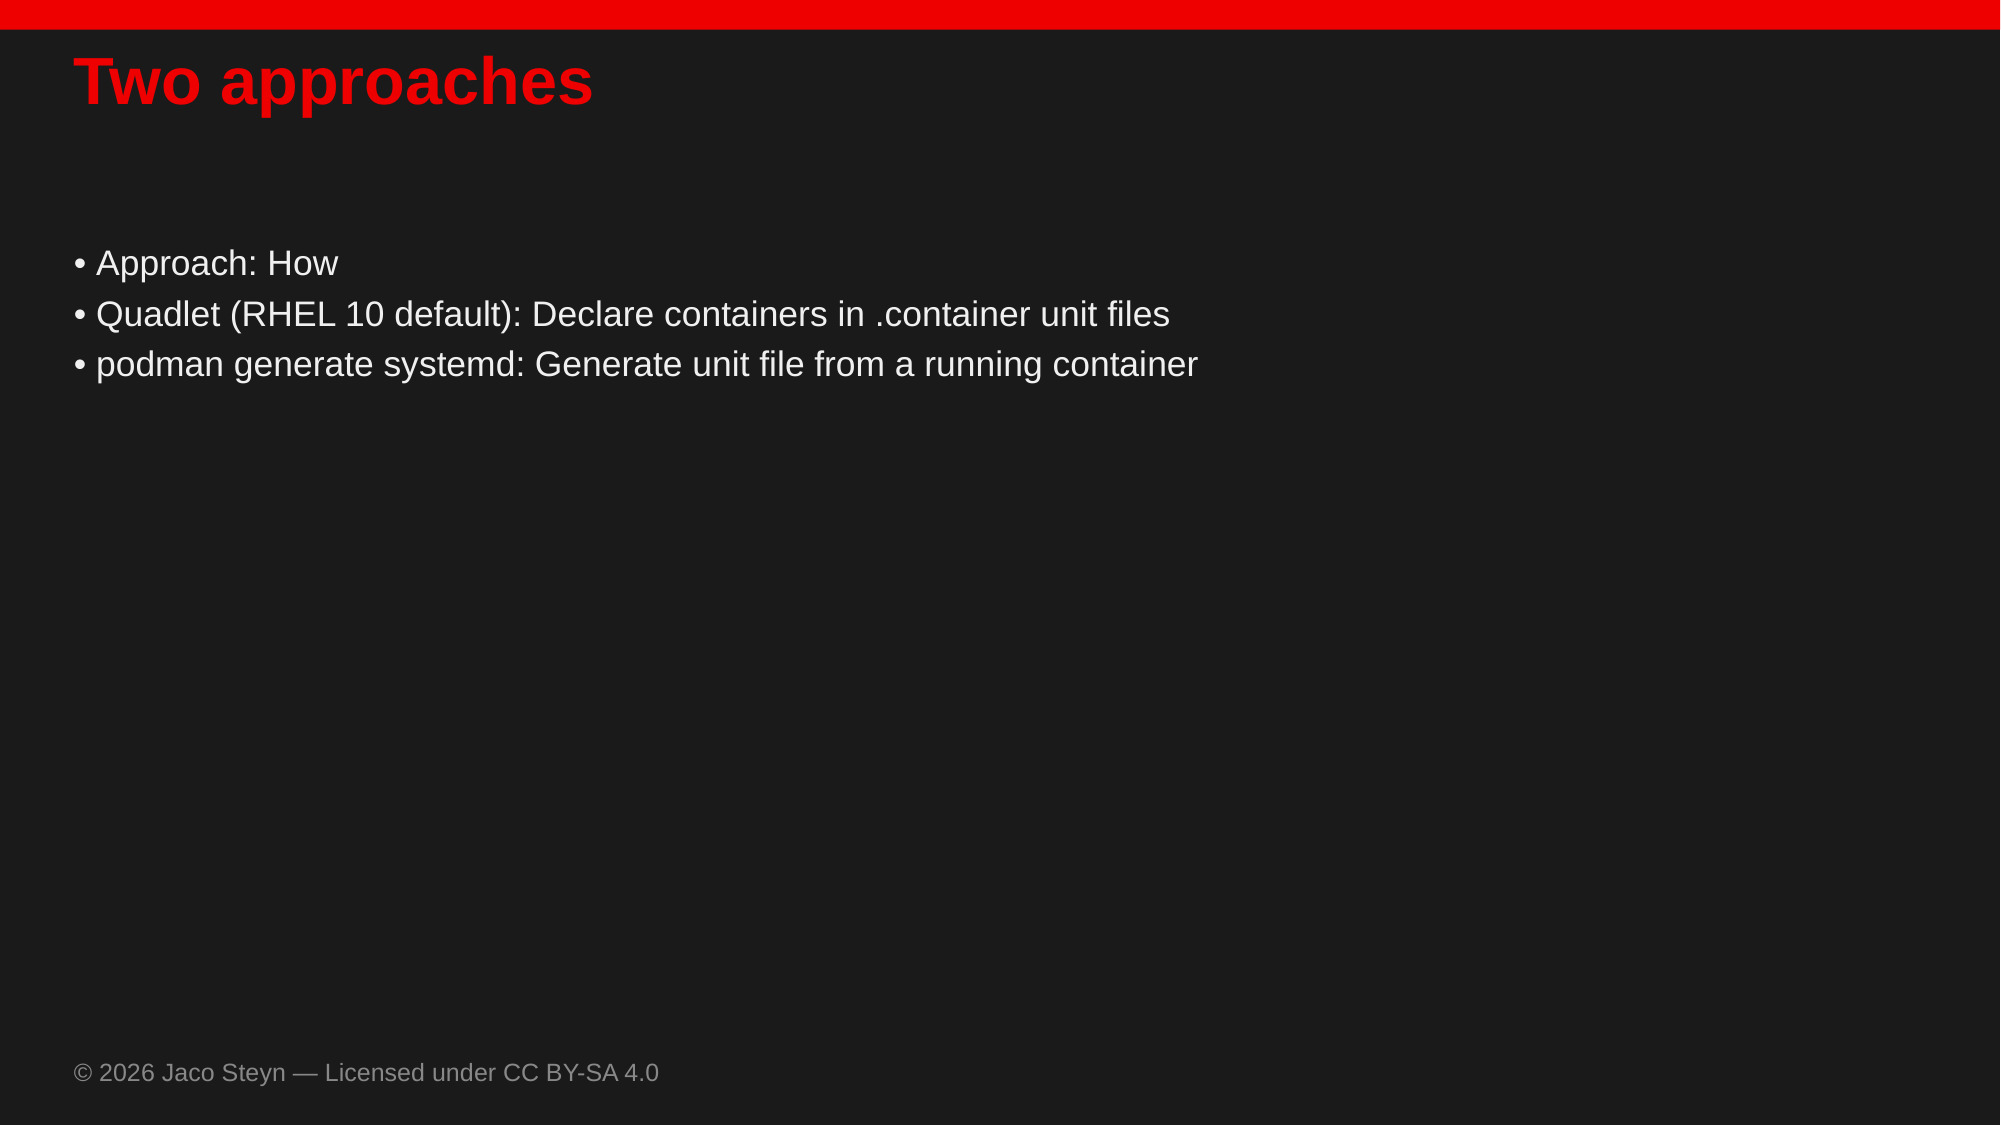

Two approaches
• Approach: How
• Quadlet (RHEL 10 default): Declare containers in .container unit files
• podman generate systemd: Generate unit file from a running container
© 2026 Jaco Steyn — Licensed under CC BY-SA 4.0